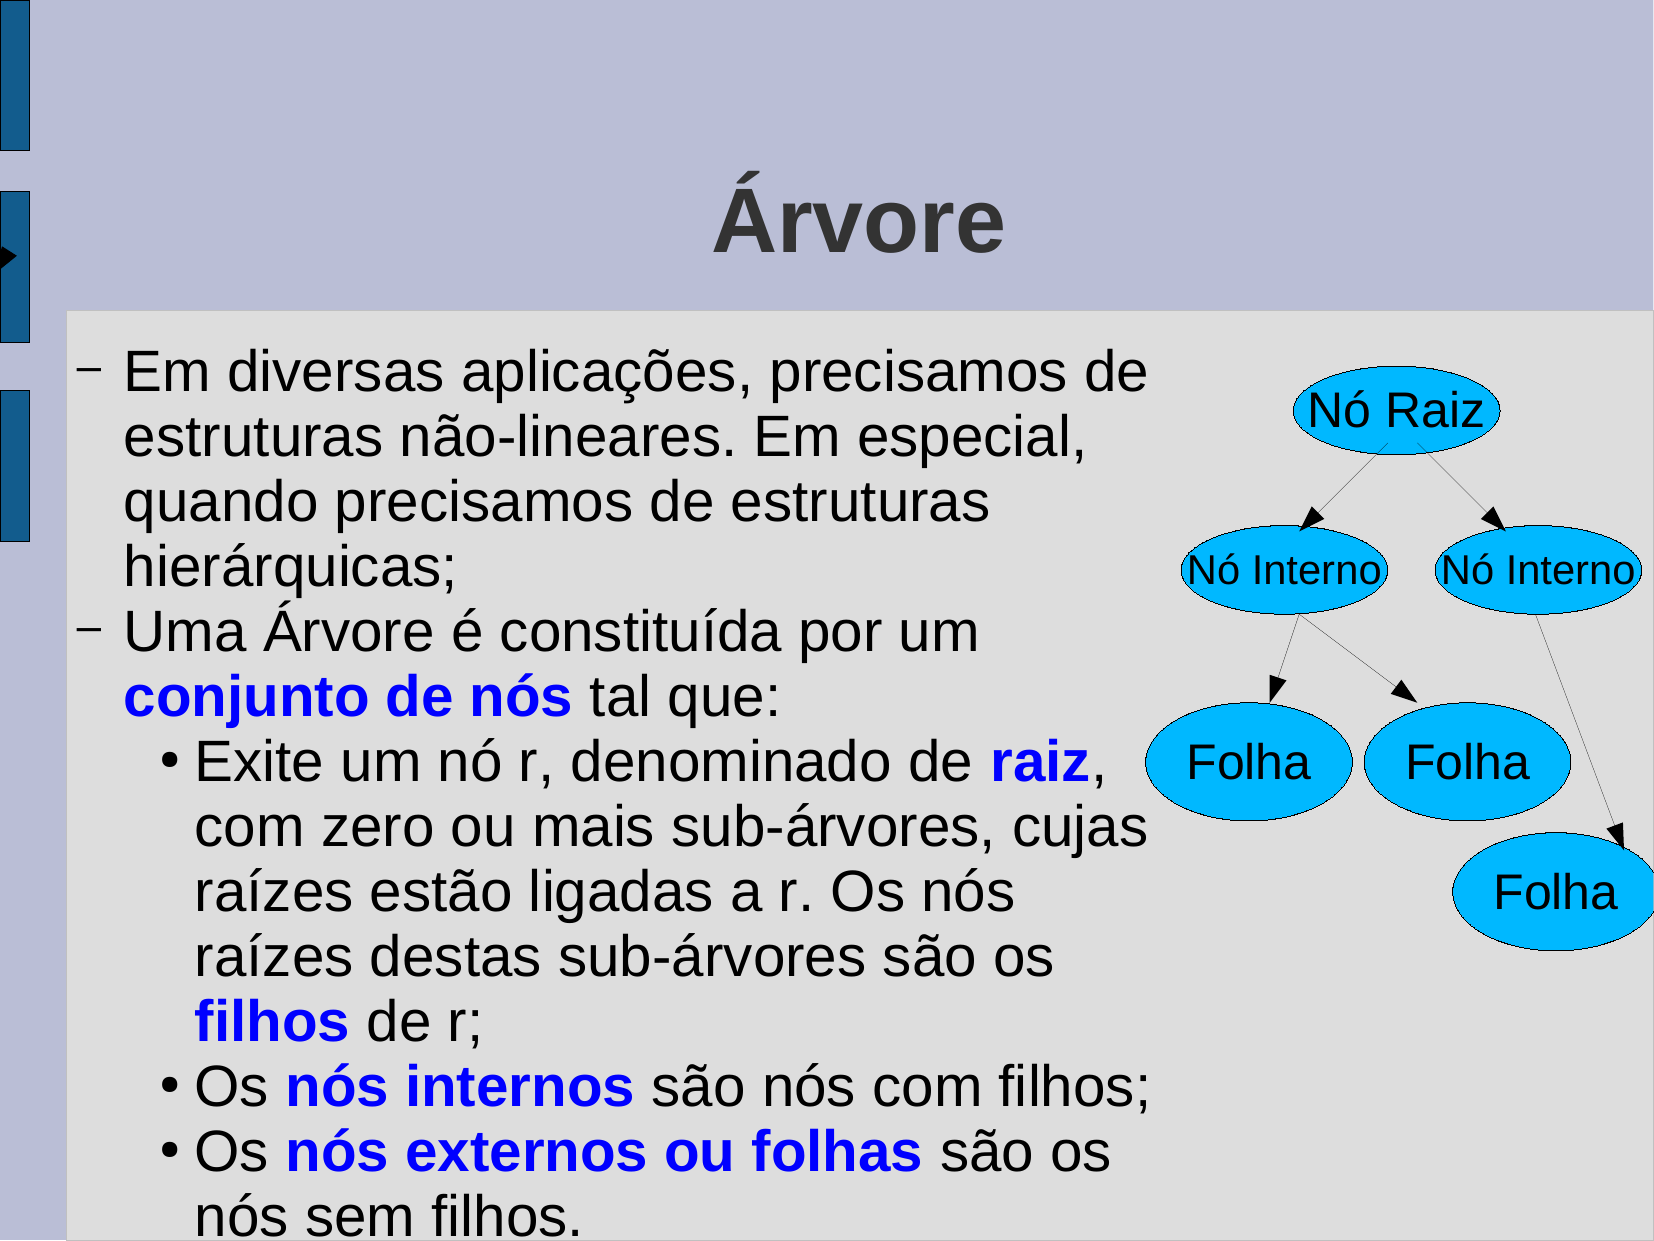

# Árvore
Em diversas aplicações, precisamos de estruturas não-lineares. Em especial, quando precisamos de estruturas hierárquicas;
Uma Árvore é constituída por um conjunto de nós tal que:
Exite um nó r, denominado de raiz, com zero ou mais sub-árvores, cujas raízes estão ligadas a r. Os nós raízes destas sub-árvores são os filhos de r;
Os nós internos são nós com filhos;
Os nós externos ou folhas são os nós sem filhos.
Nó Raiz
Nó Interno
Nó Interno
Folha
Folha
Folha